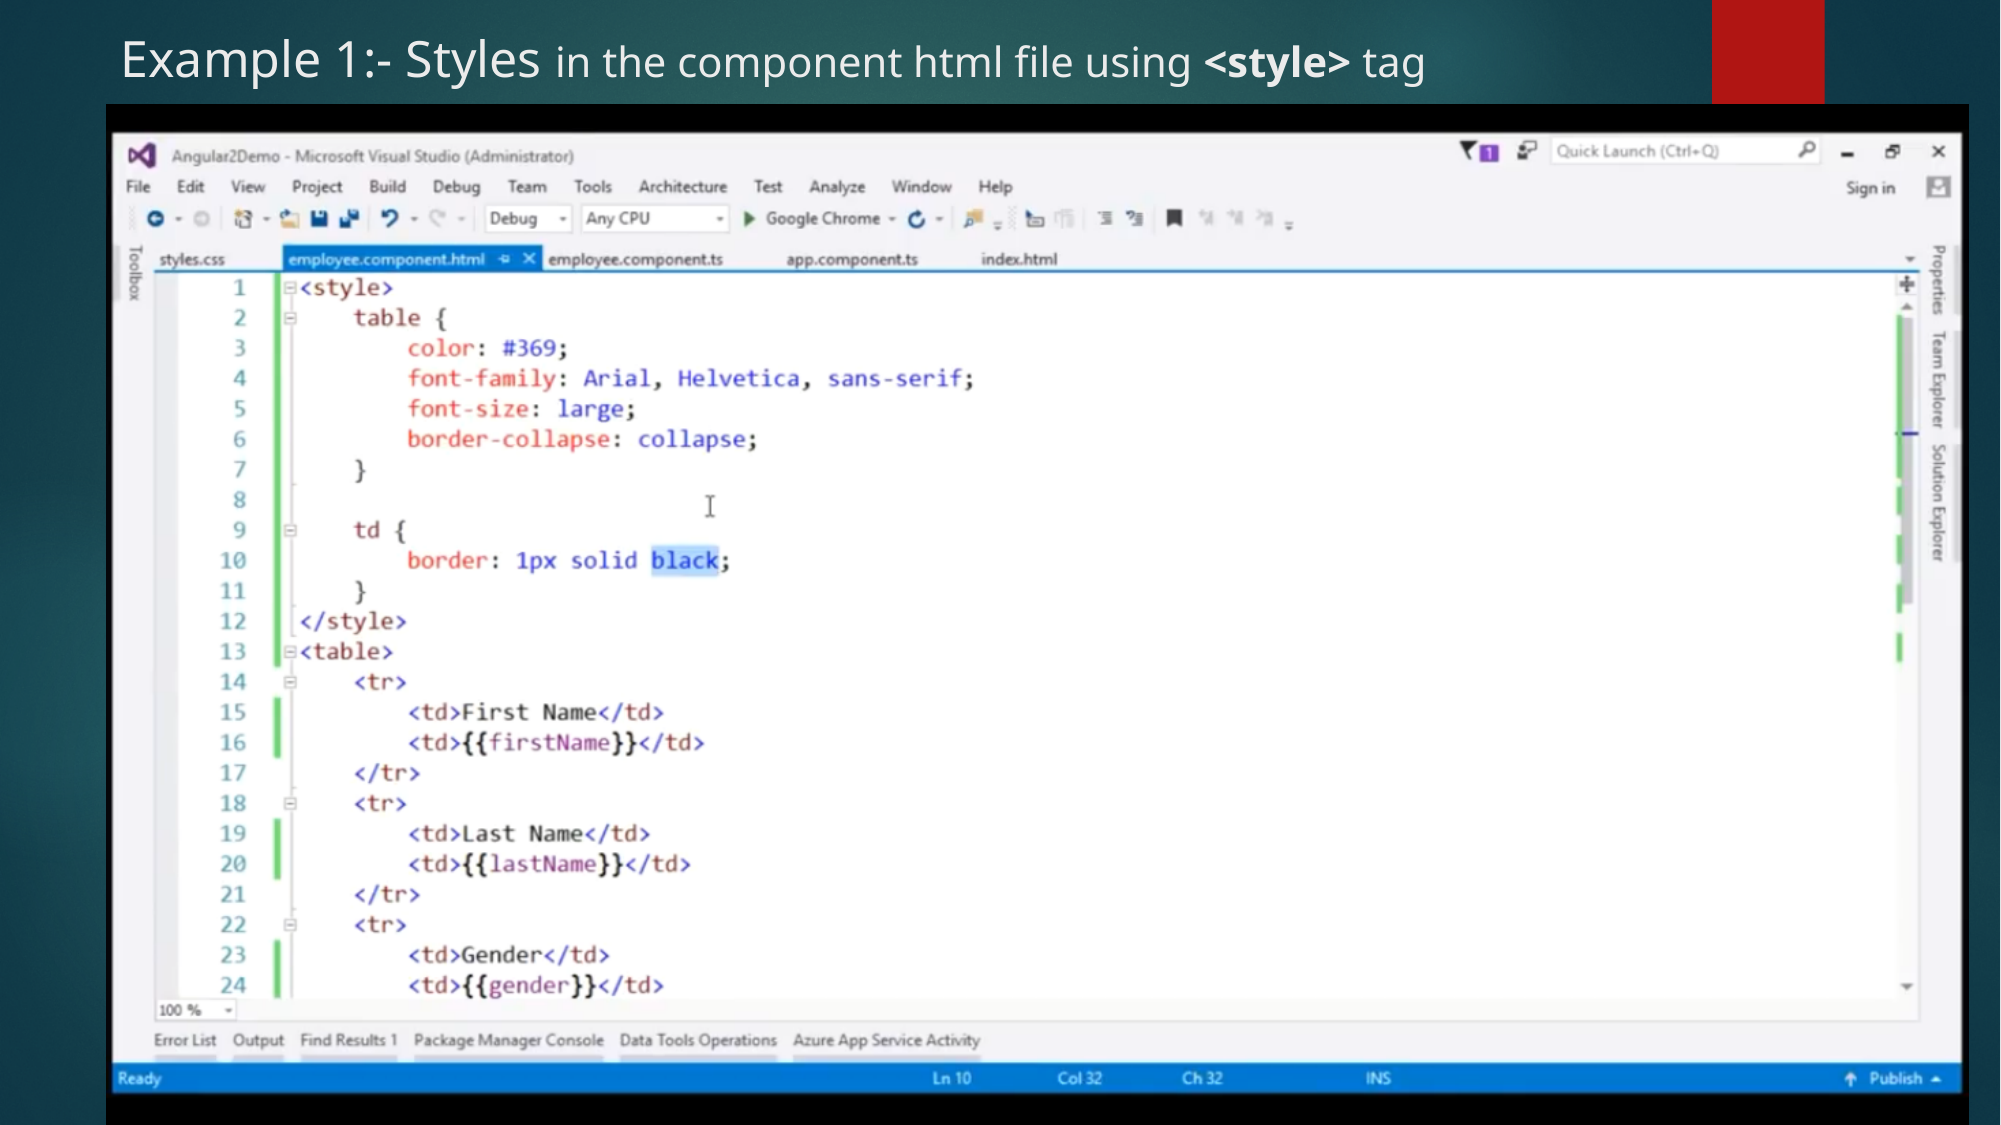

Example 1:- Styles in the component html file using <style> tag